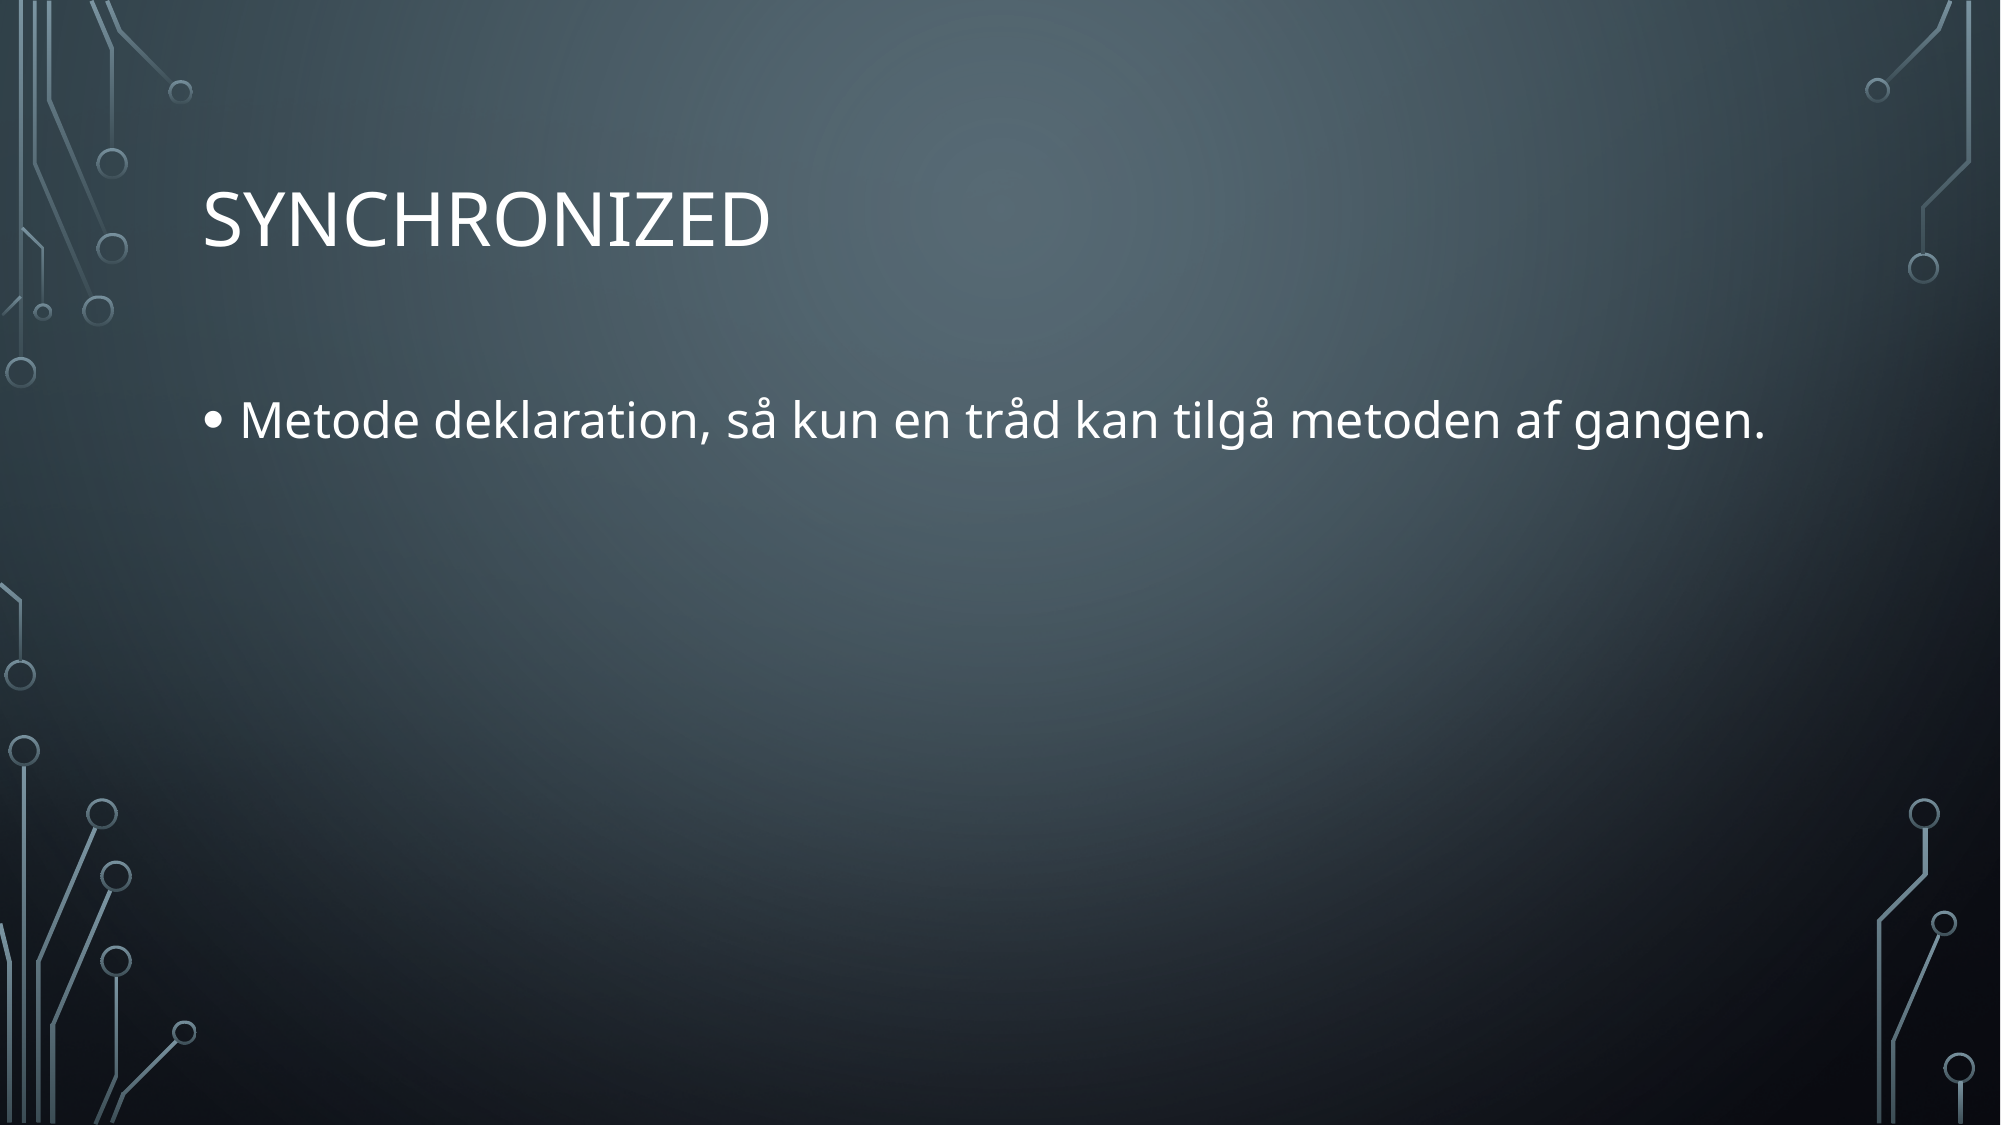

# synchronized
Metode deklaration, så kun en tråd kan tilgå metoden af gangen.